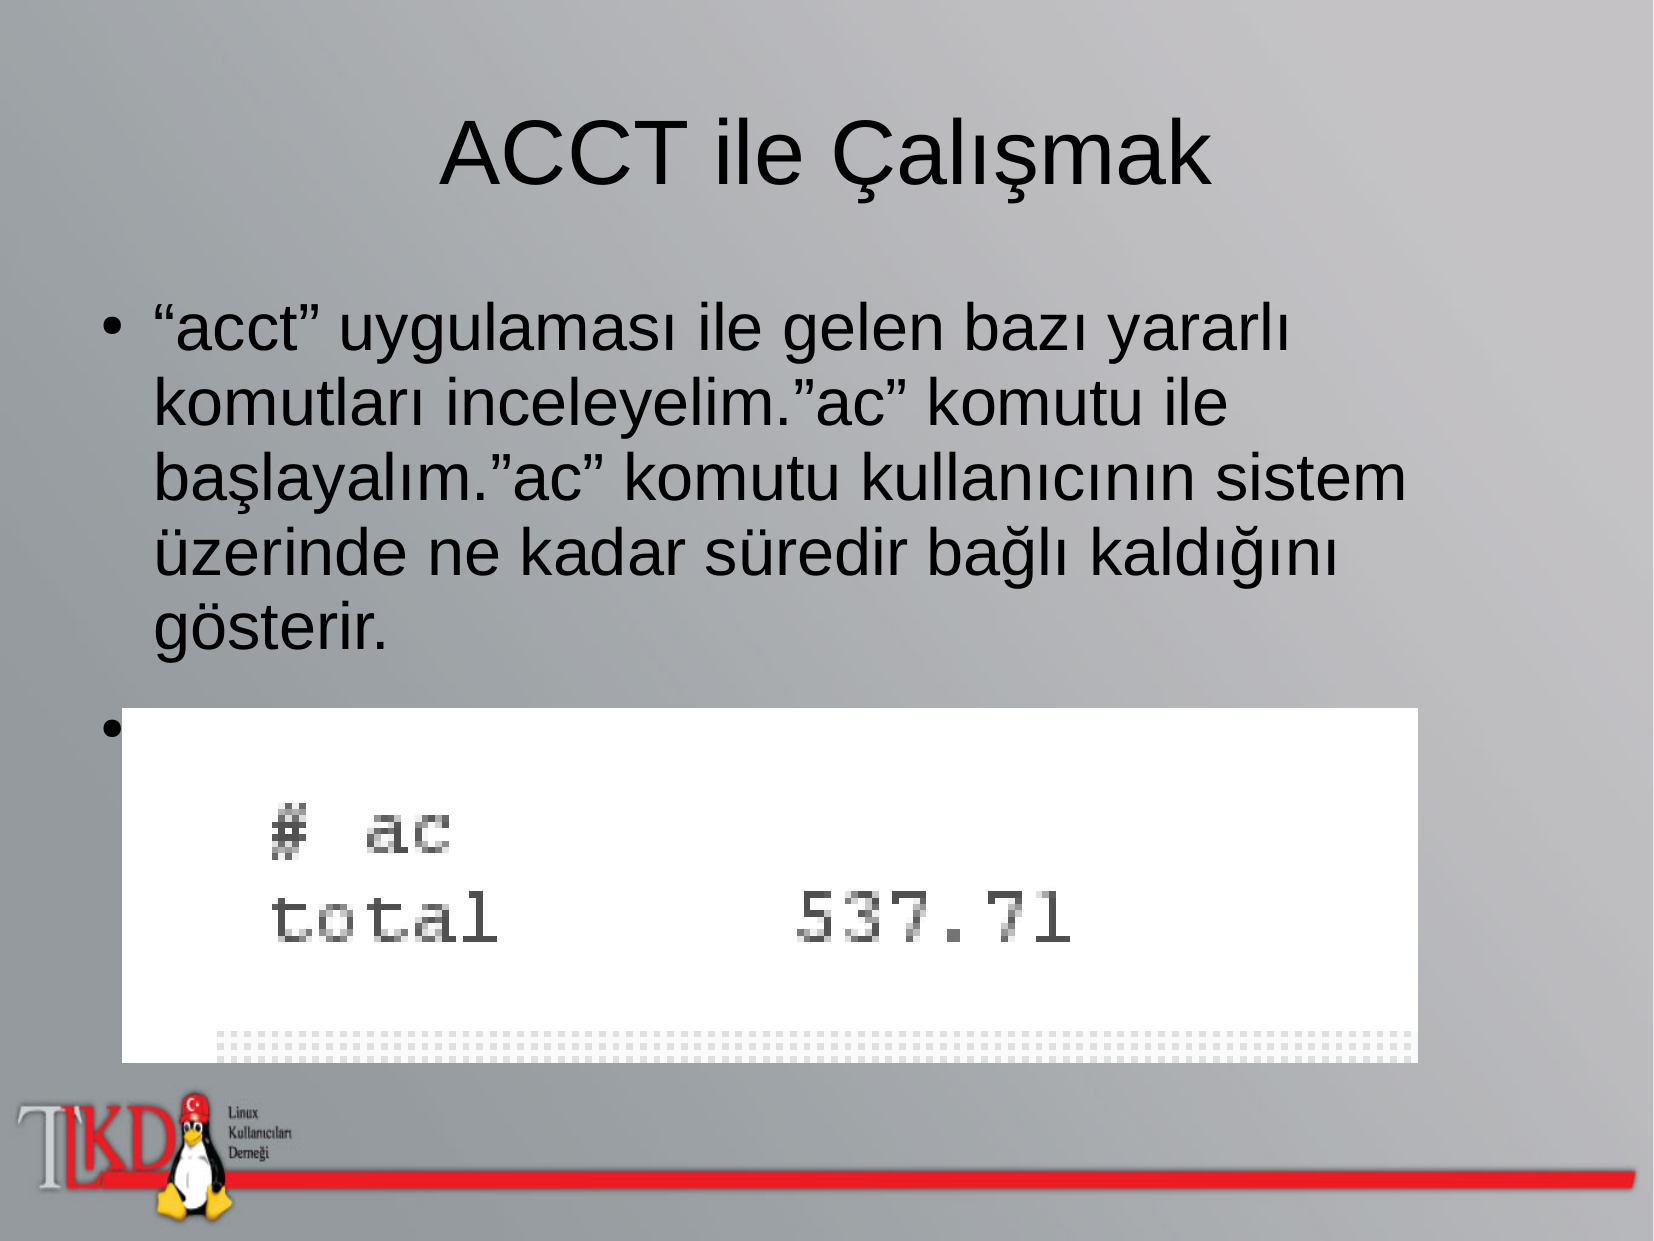

# ACCT ile Çalışmak
“acct” uygulaması ile gelen bazı yararlı komutları inceleyelim.”ac” komutu ile başlayalım.”ac” komutu kullanıcının sistem üzerinde ne kadar süredir bağlı kaldığını gösterir.